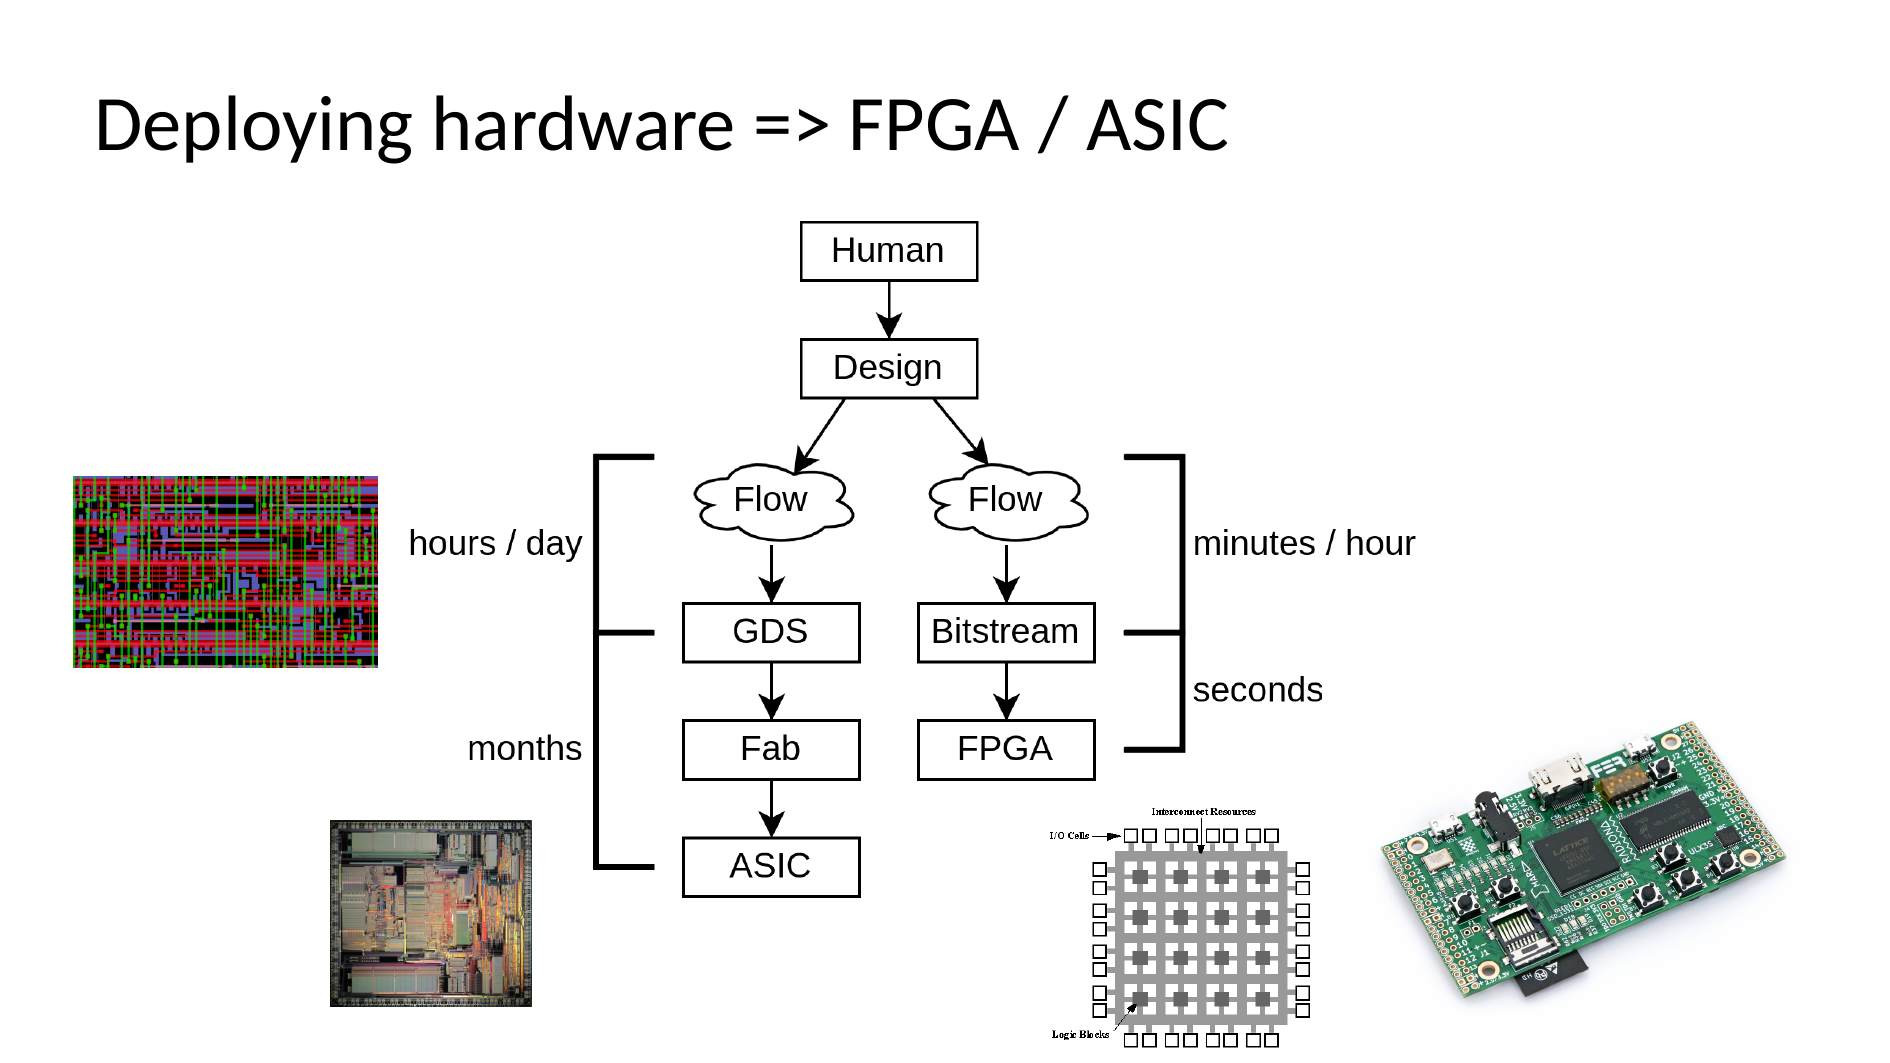

# Deploying hardware => FPGA / ASIC
Two different world
ASIC
Dedicated silicon / high performance
Expensive for low volume
Hard to access, (but things are changing)
Sky130 PDK, Tinytapeout, …
FPGA
Re
Two different world
ASIC
Dedicated silicon / high performance
Expensive for low volume
Hard to access, (but things are changing)
Sky130 PDK, Tinytapeout, …
FPGA
Re